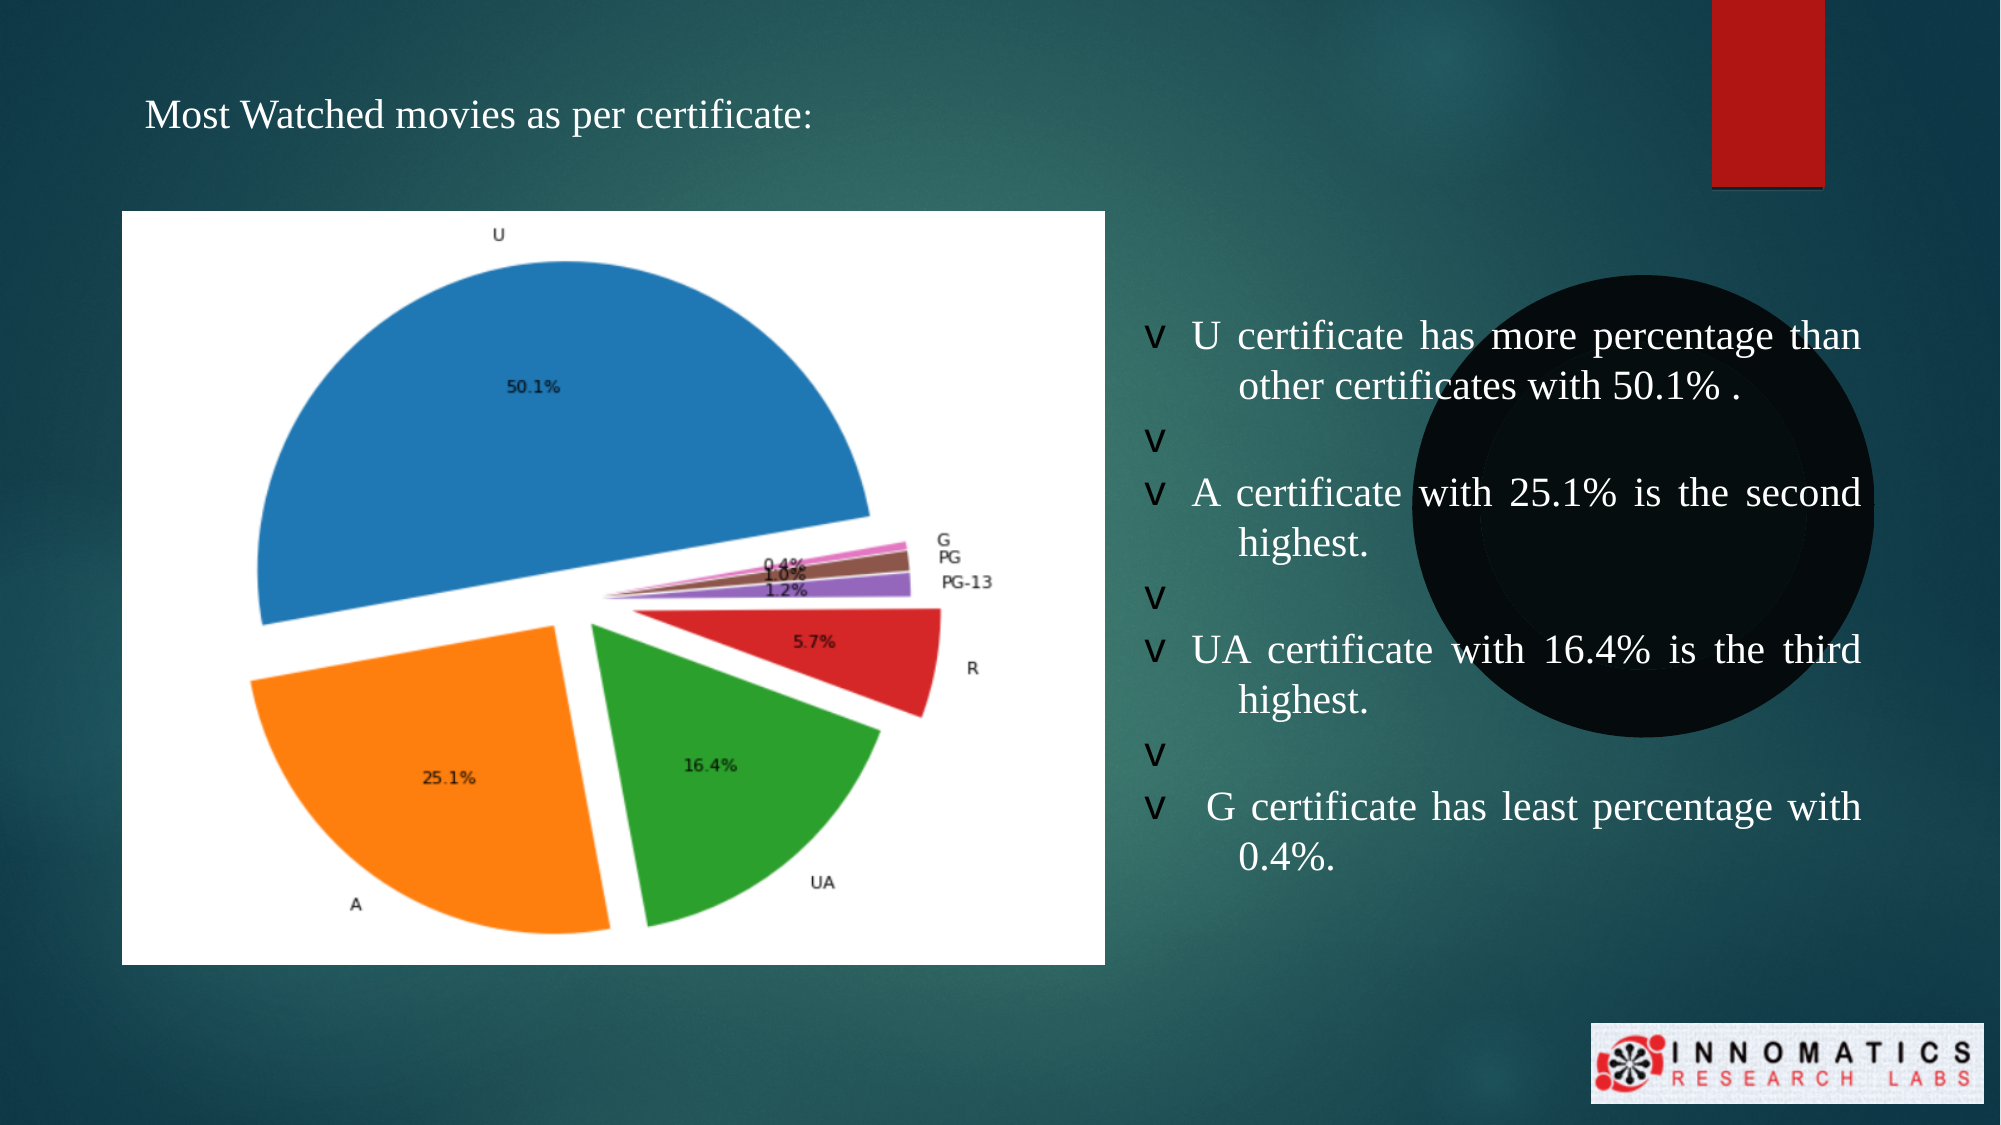

Most Watched movies as per certificate:
U certificate has more percentage than other certificates with 50.1% .
A certificate with 25.1% is the second highest.
UA certificate with 16.4% is the third highest.
 G certificate has least percentage with 0.4%.